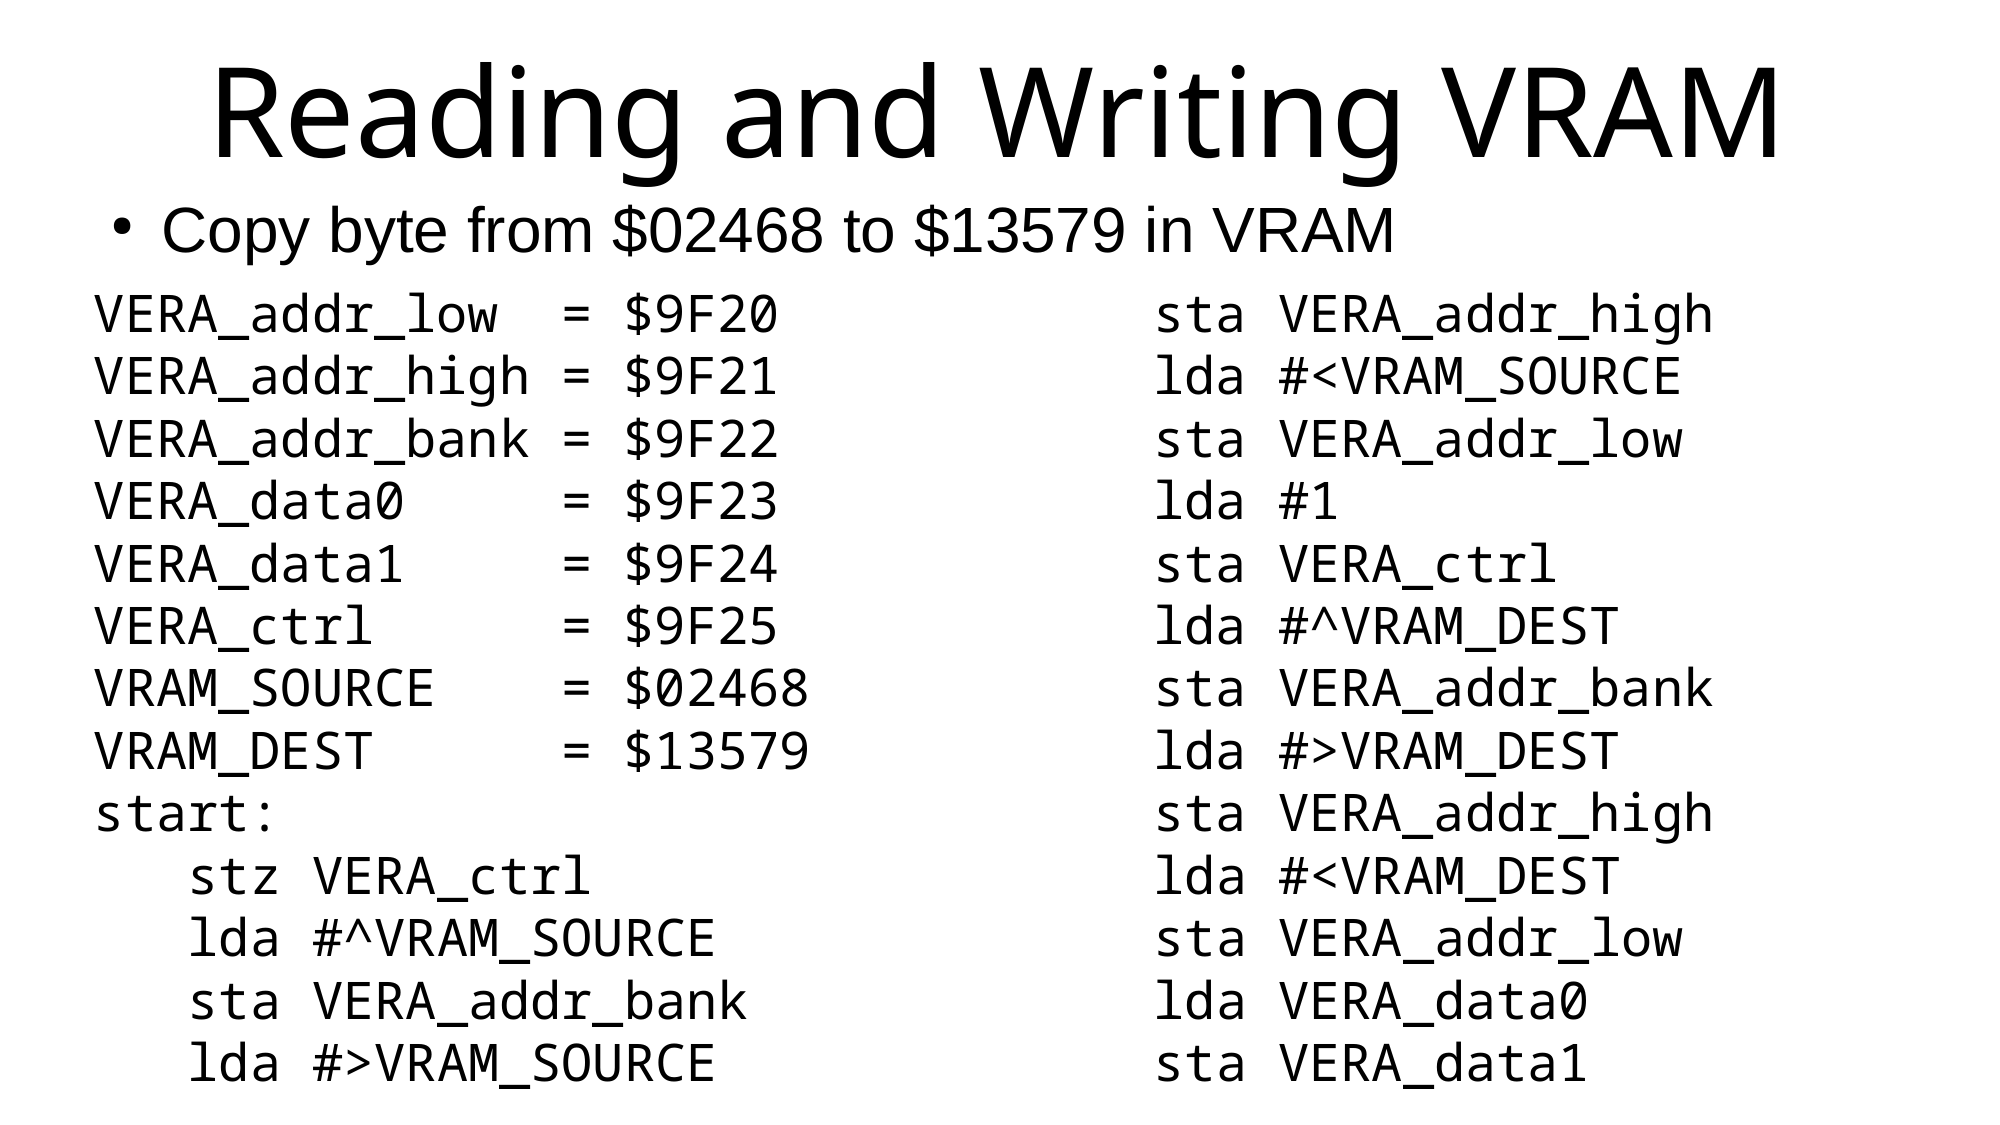

Reading and Writing VRAM
# Copy byte from $02468 to $13579 in VRAM
VERA_addr_low = $9F20 sta VERA_addr_high
VERA_addr_high = $9F21 lda #<VRAM_SOURCE
VERA_addr_bank = $9F22 sta VERA_addr_low
VERA_data0 = $9F23 lda #1
VERA_data1 = $9F24 sta VERA_ctrl
VERA_ctrl = $9F25 lda #^VRAM_DEST
VRAM_SOURCE = $02468 sta VERA_addr_bank
VRAM_DEST = $13579 lda #>VRAM_DEST
start: sta VERA_addr_high
 stz VERA_ctrl lda #<VRAM_DEST
 lda #^VRAM_SOURCE sta VERA_addr_low
 sta VERA_addr_bank lda VERA_data0
 lda #>VRAM_SOURCE sta VERA_data1